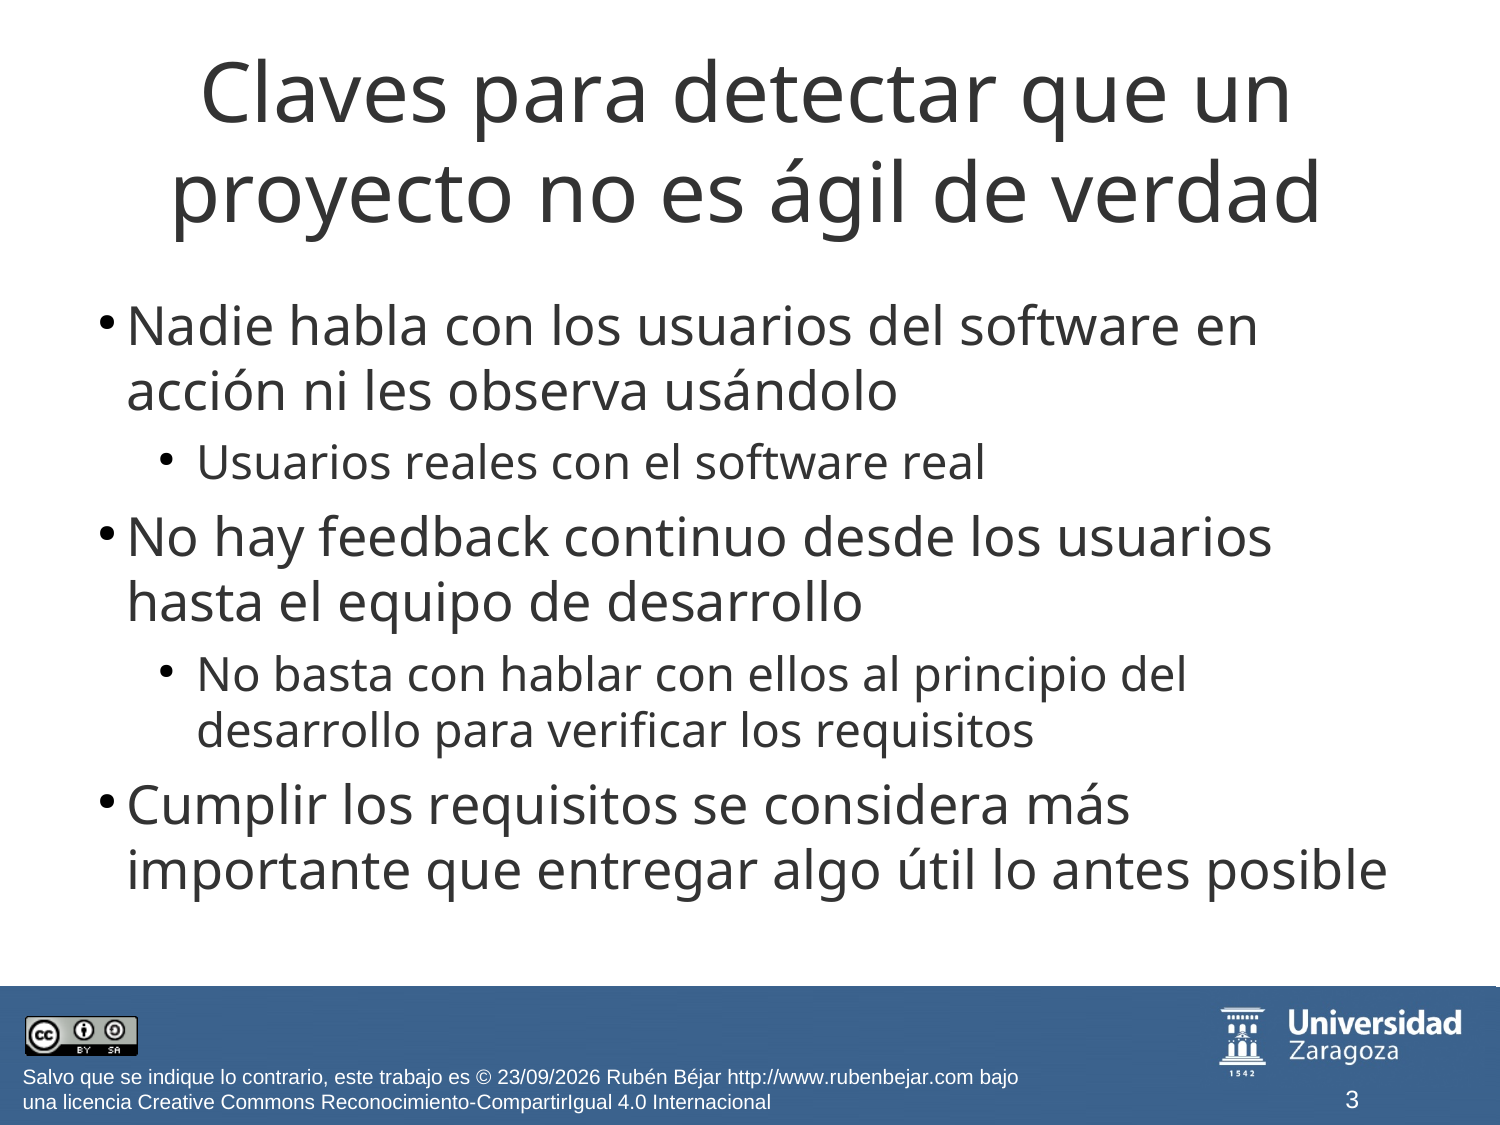

# Claves para detectar que un proyecto no es ágil de verdad
Nadie habla con los usuarios del software en acción ni les observa usándolo
Usuarios reales con el software real
No hay feedback continuo desde los usuarios hasta el equipo de desarrollo
No basta con hablar con ellos al principio del desarrollo para verificar los requisitos
Cumplir los requisitos se considera más importante que entregar algo útil lo antes posible